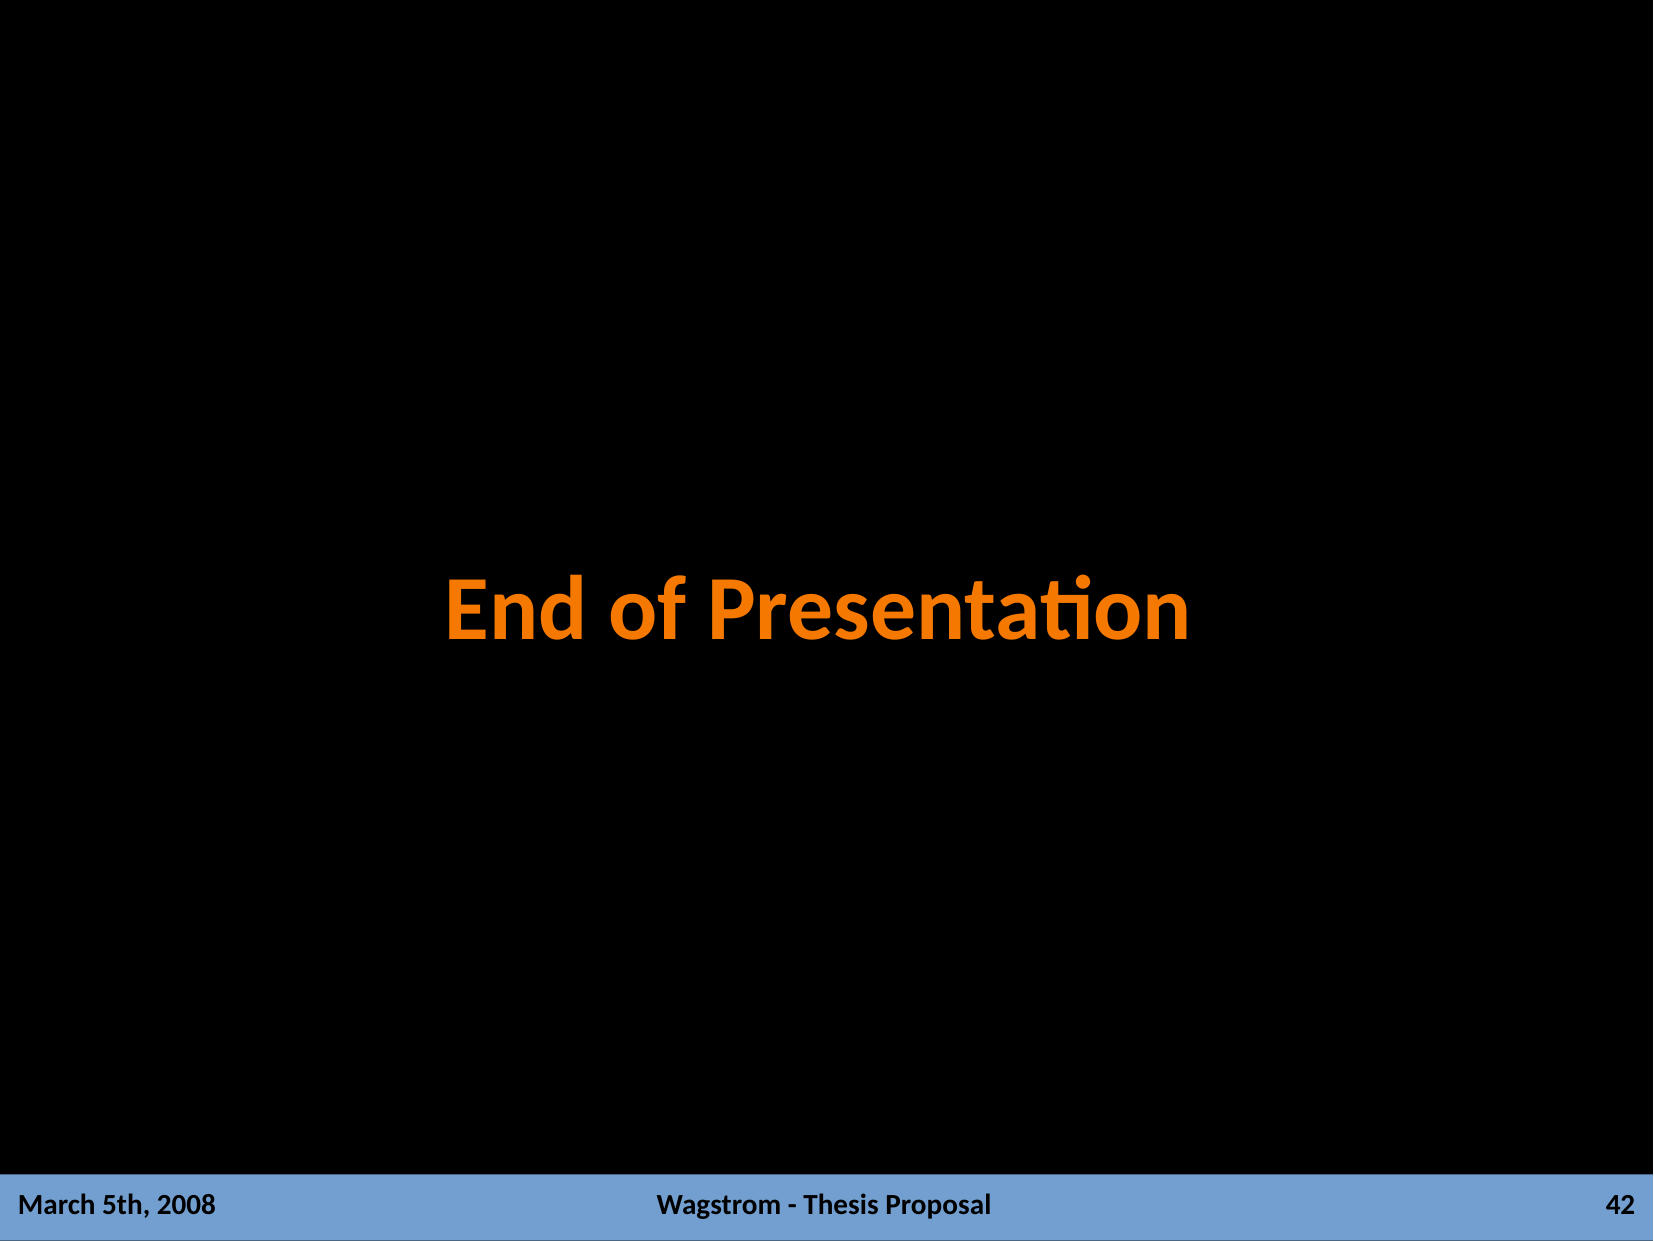

# End of Presentation
March 5th, 2008
Wagstrom - Thesis Proposal
42